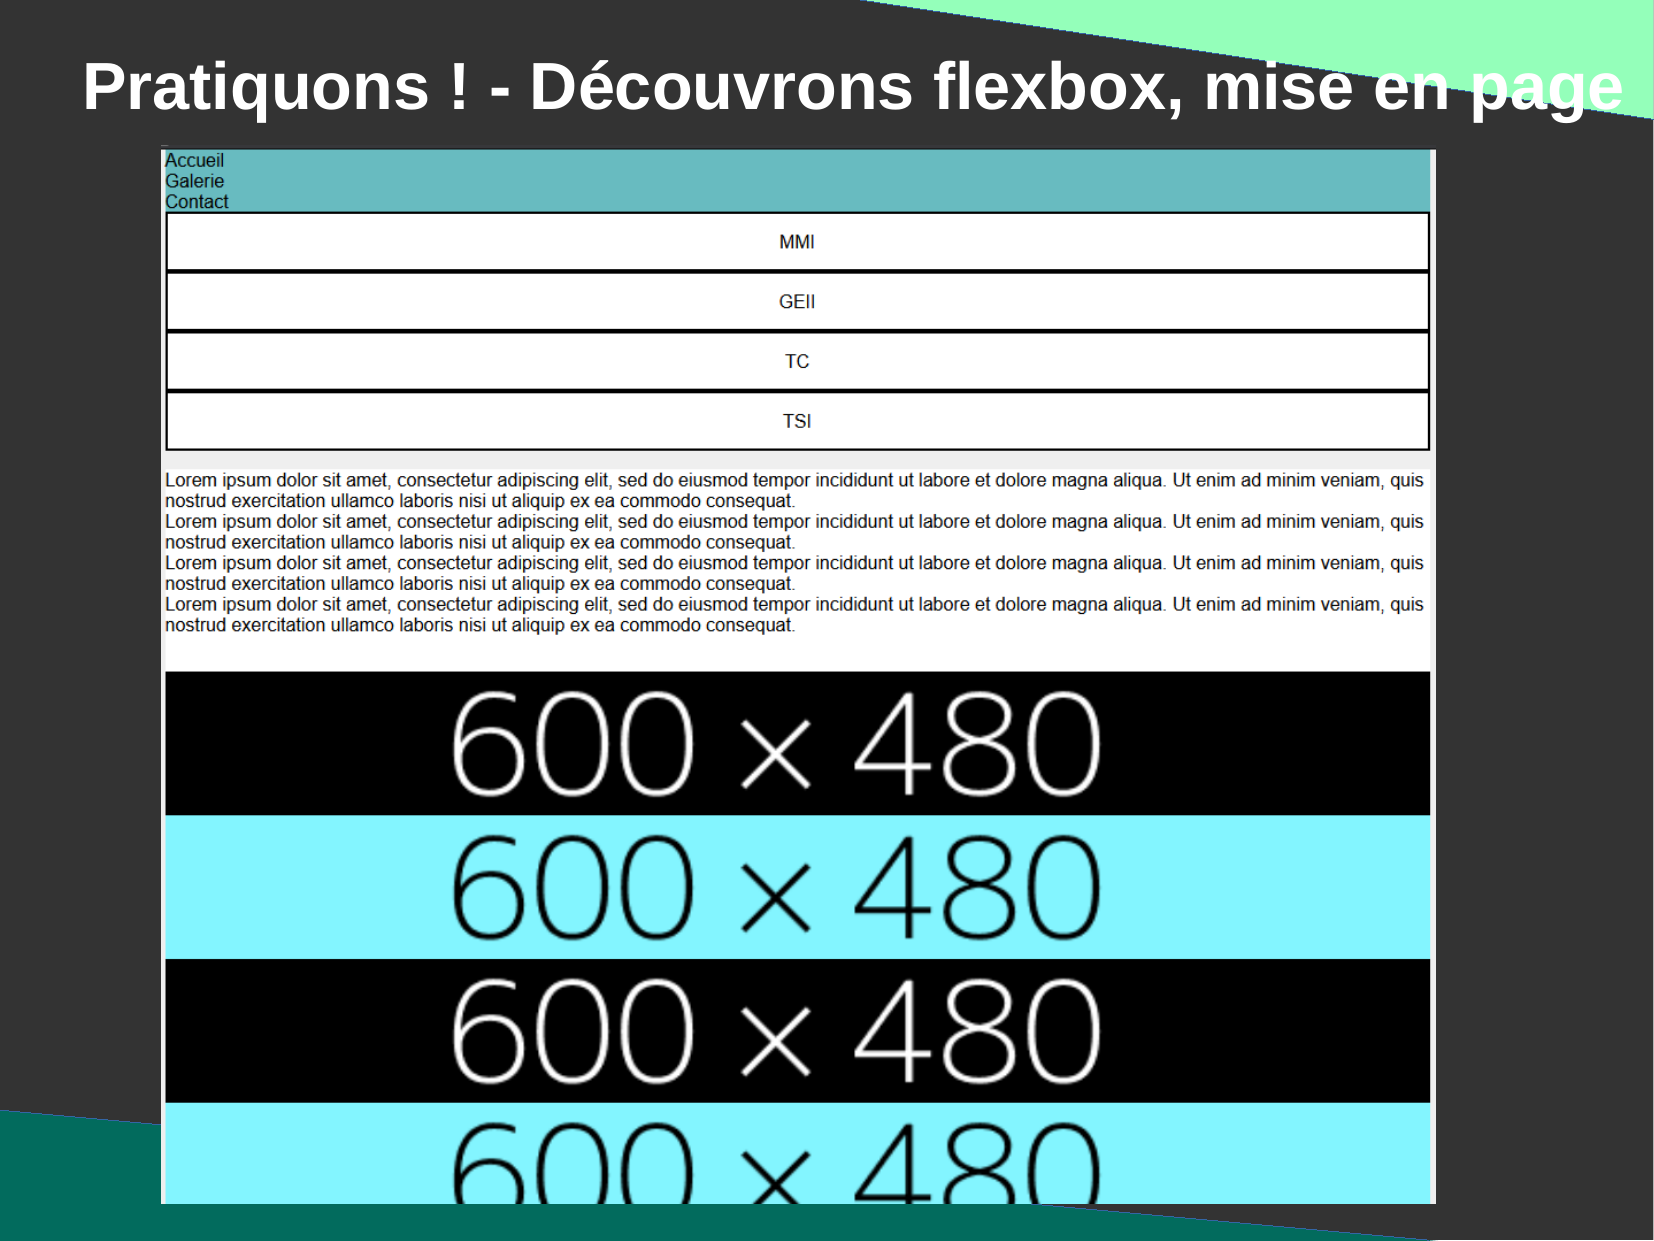

# Pratiquons ! - Découvrons flexbox, mise en page